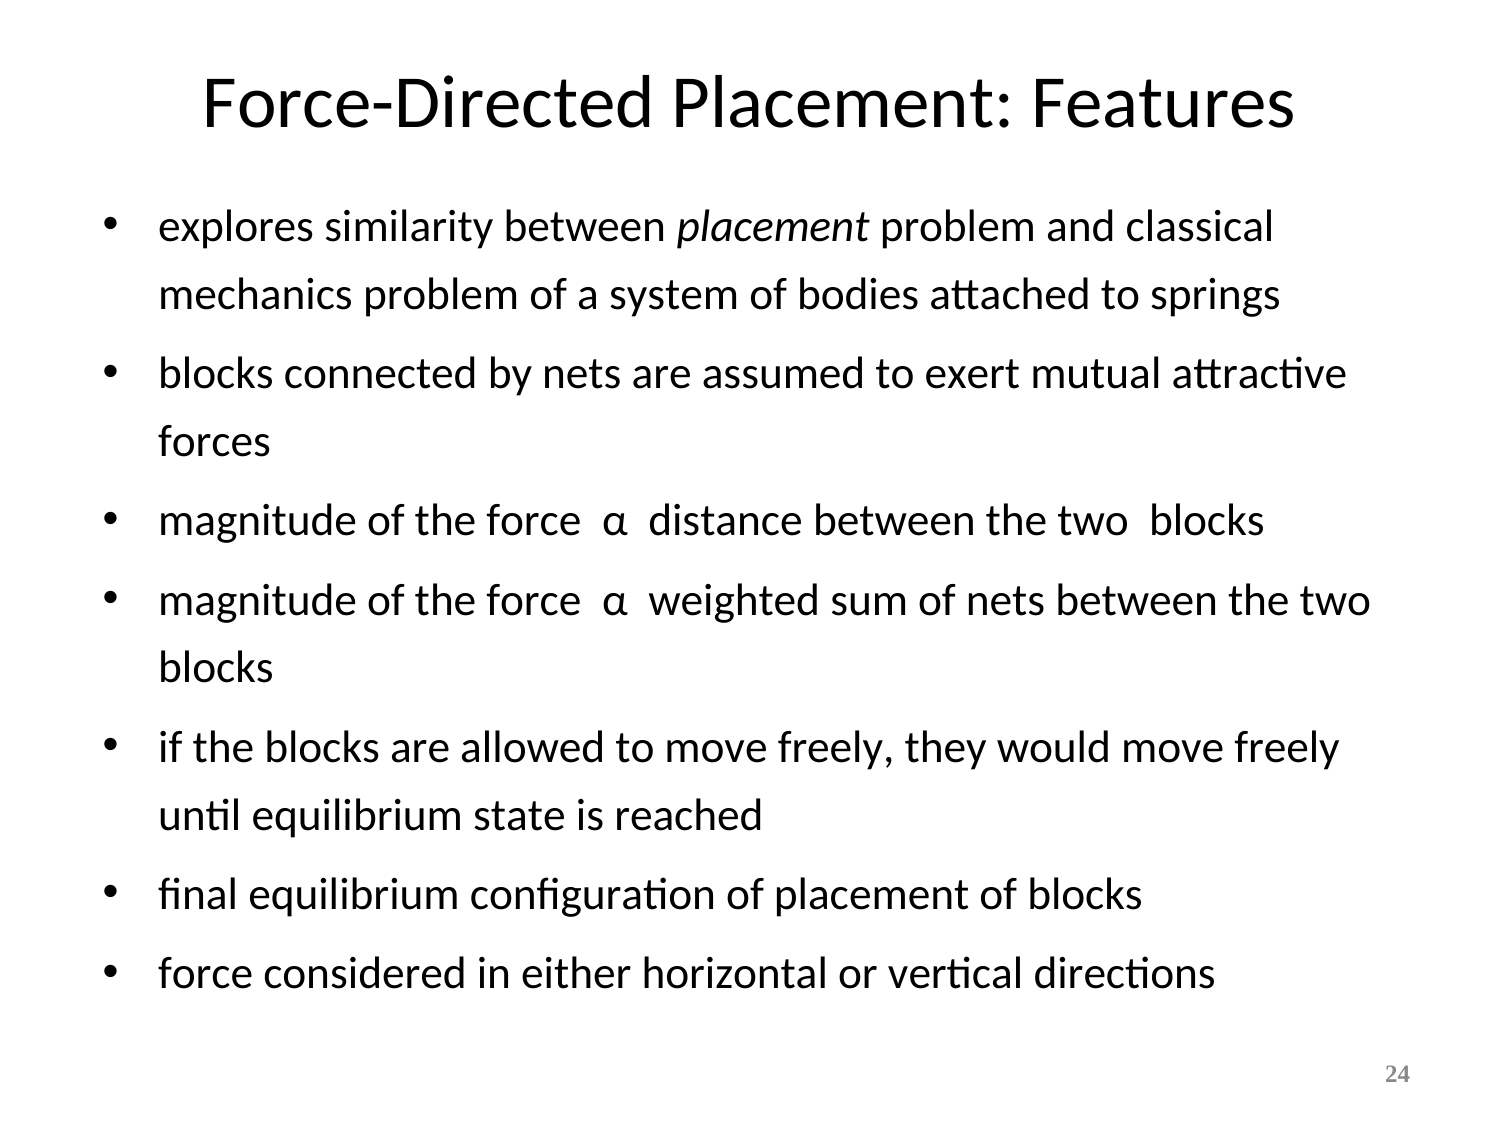

# Force-Directed Placement: Features
explores similarity between placement problem and classical mechanics problem of a system of bodies attached to springs
blocks connected by nets are assumed to exert mutual attractive forces
magnitude of the force α distance between the two blocks
magnitude of the force α weighted sum of nets between the two blocks
if the blocks are allowed to move freely, they would move freely until equilibrium state is reached
final equilibrium configuration of placement of blocks
force considered in either horizontal or vertical directions